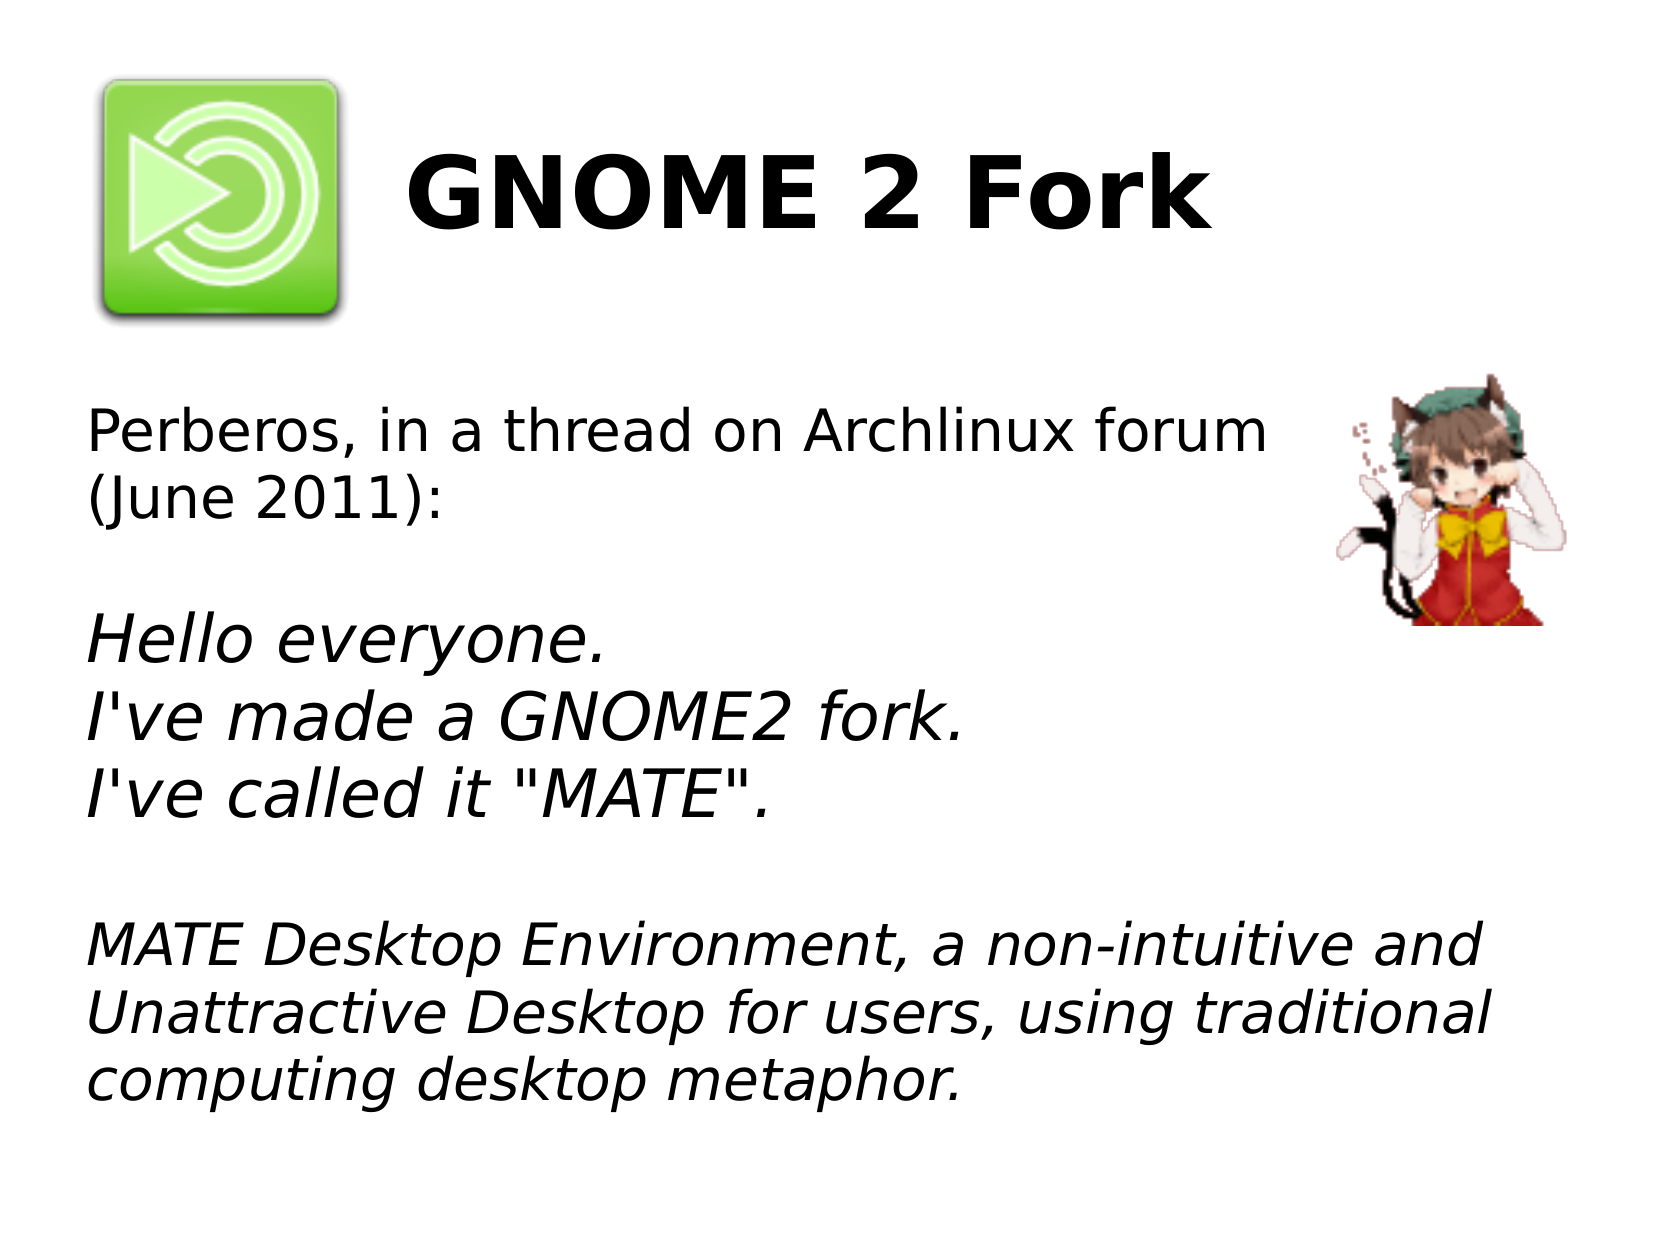

GNOME 2 Fork
Perberos, in a thread on Archlinux forum
(June 2011):
Hello everyone.
I've made a GNOME2 fork.
I've called it "MATE".
MATE Desktop Environment, a non-intuitive and
Unattractive Desktop for users, using traditional
computing desktop metaphor.